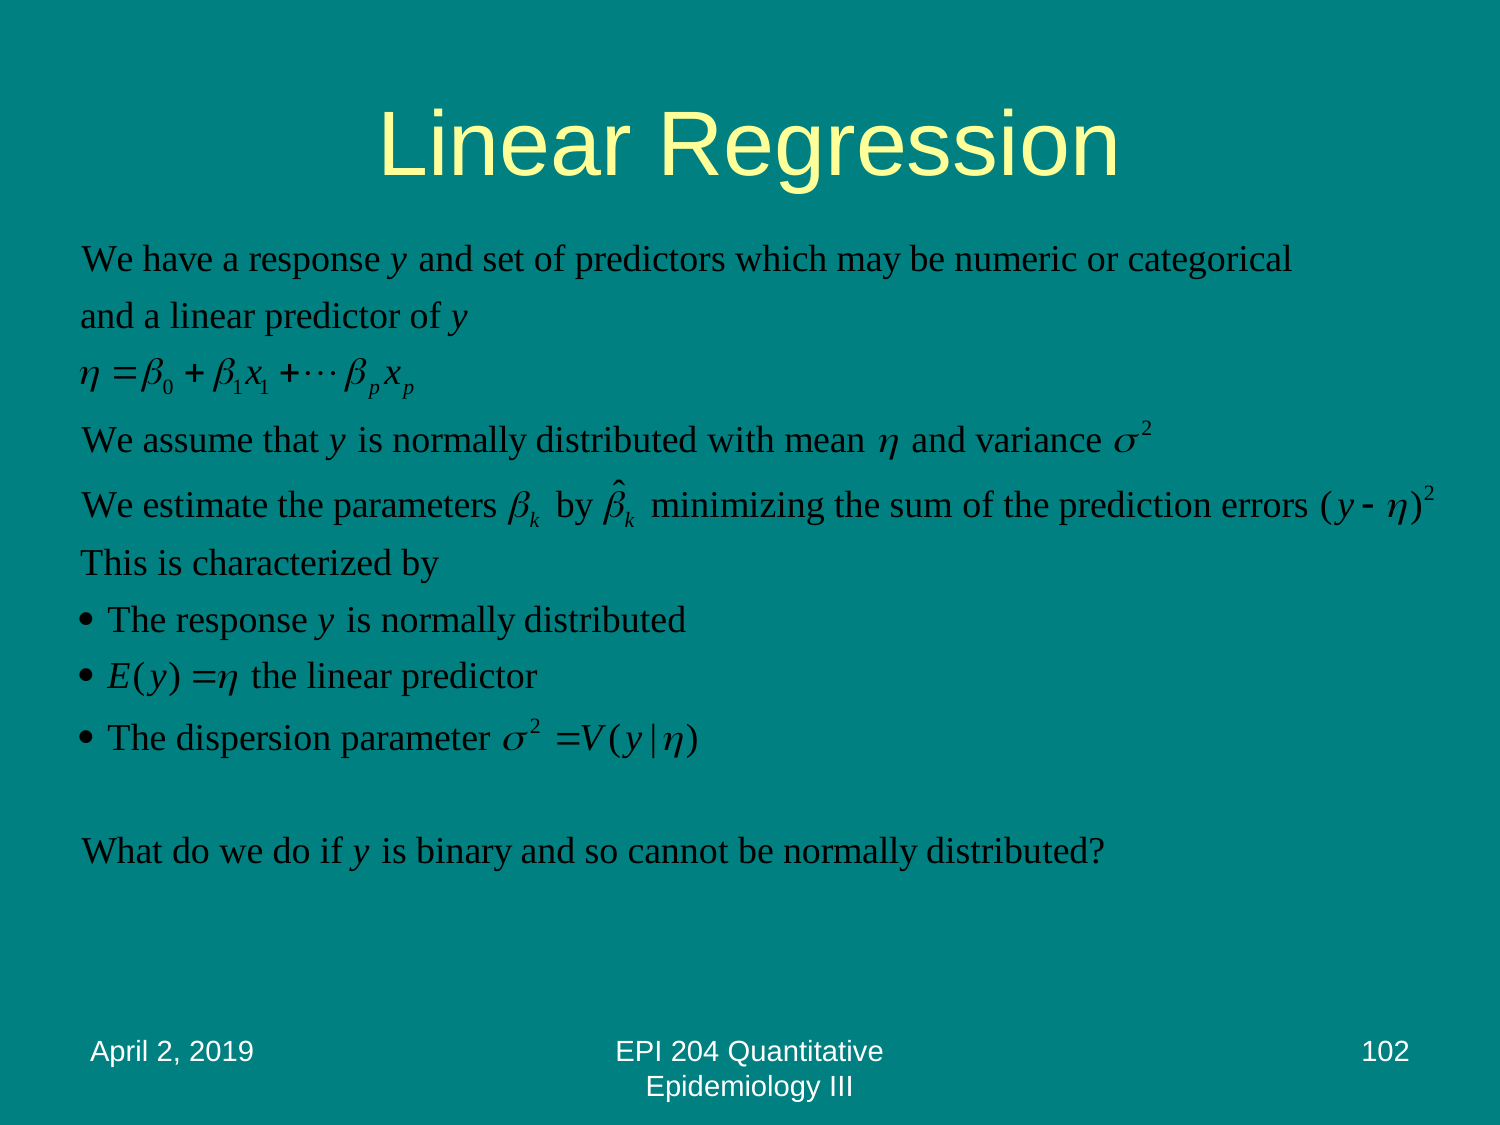

# Linear Regression
April 2, 2019
EPI 204 Quantitative Epidemiology III